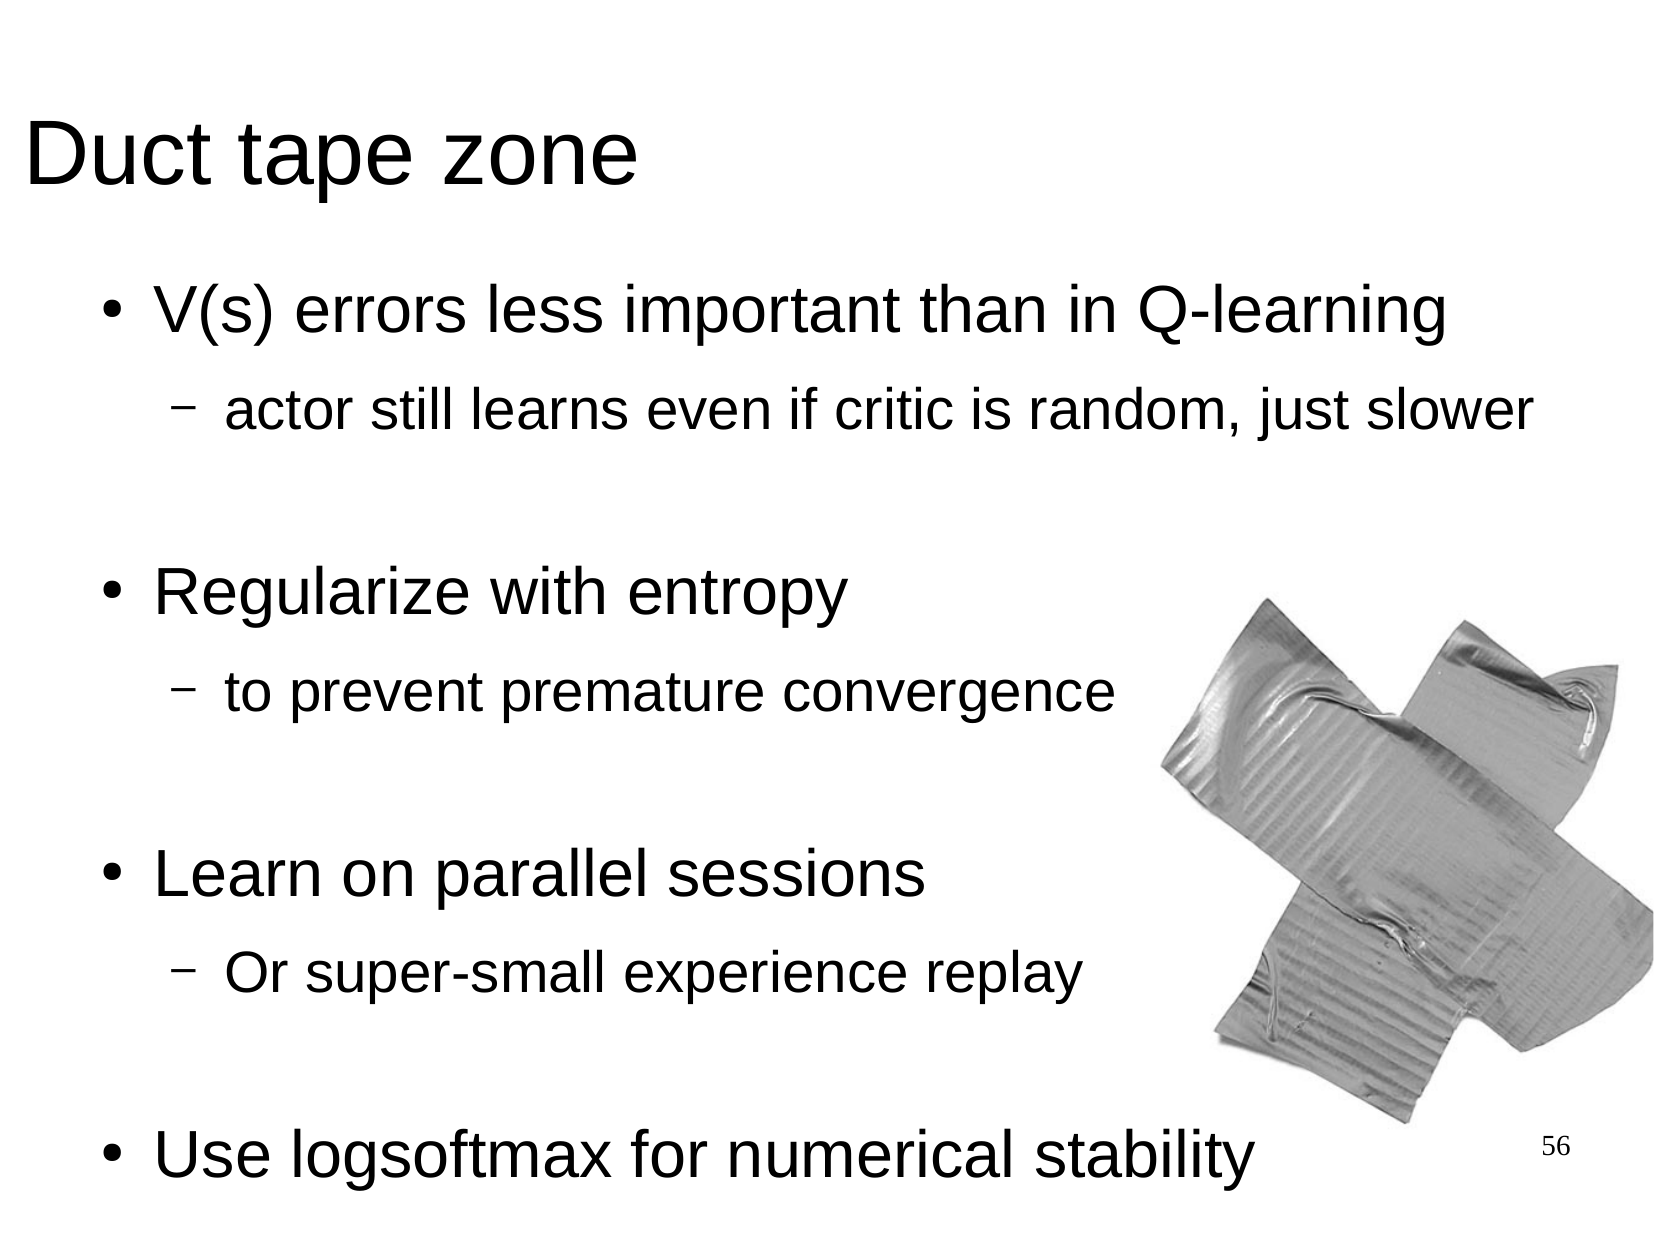

# Duct tape zone
V(s) errors less important than in Q-learning
actor still learns even if critic is random, just slower
Regularize with entropy
to prevent premature convergence
Learn on parallel sessions
Or super-small experience replay
Use logsoftmax for numerical stability
56